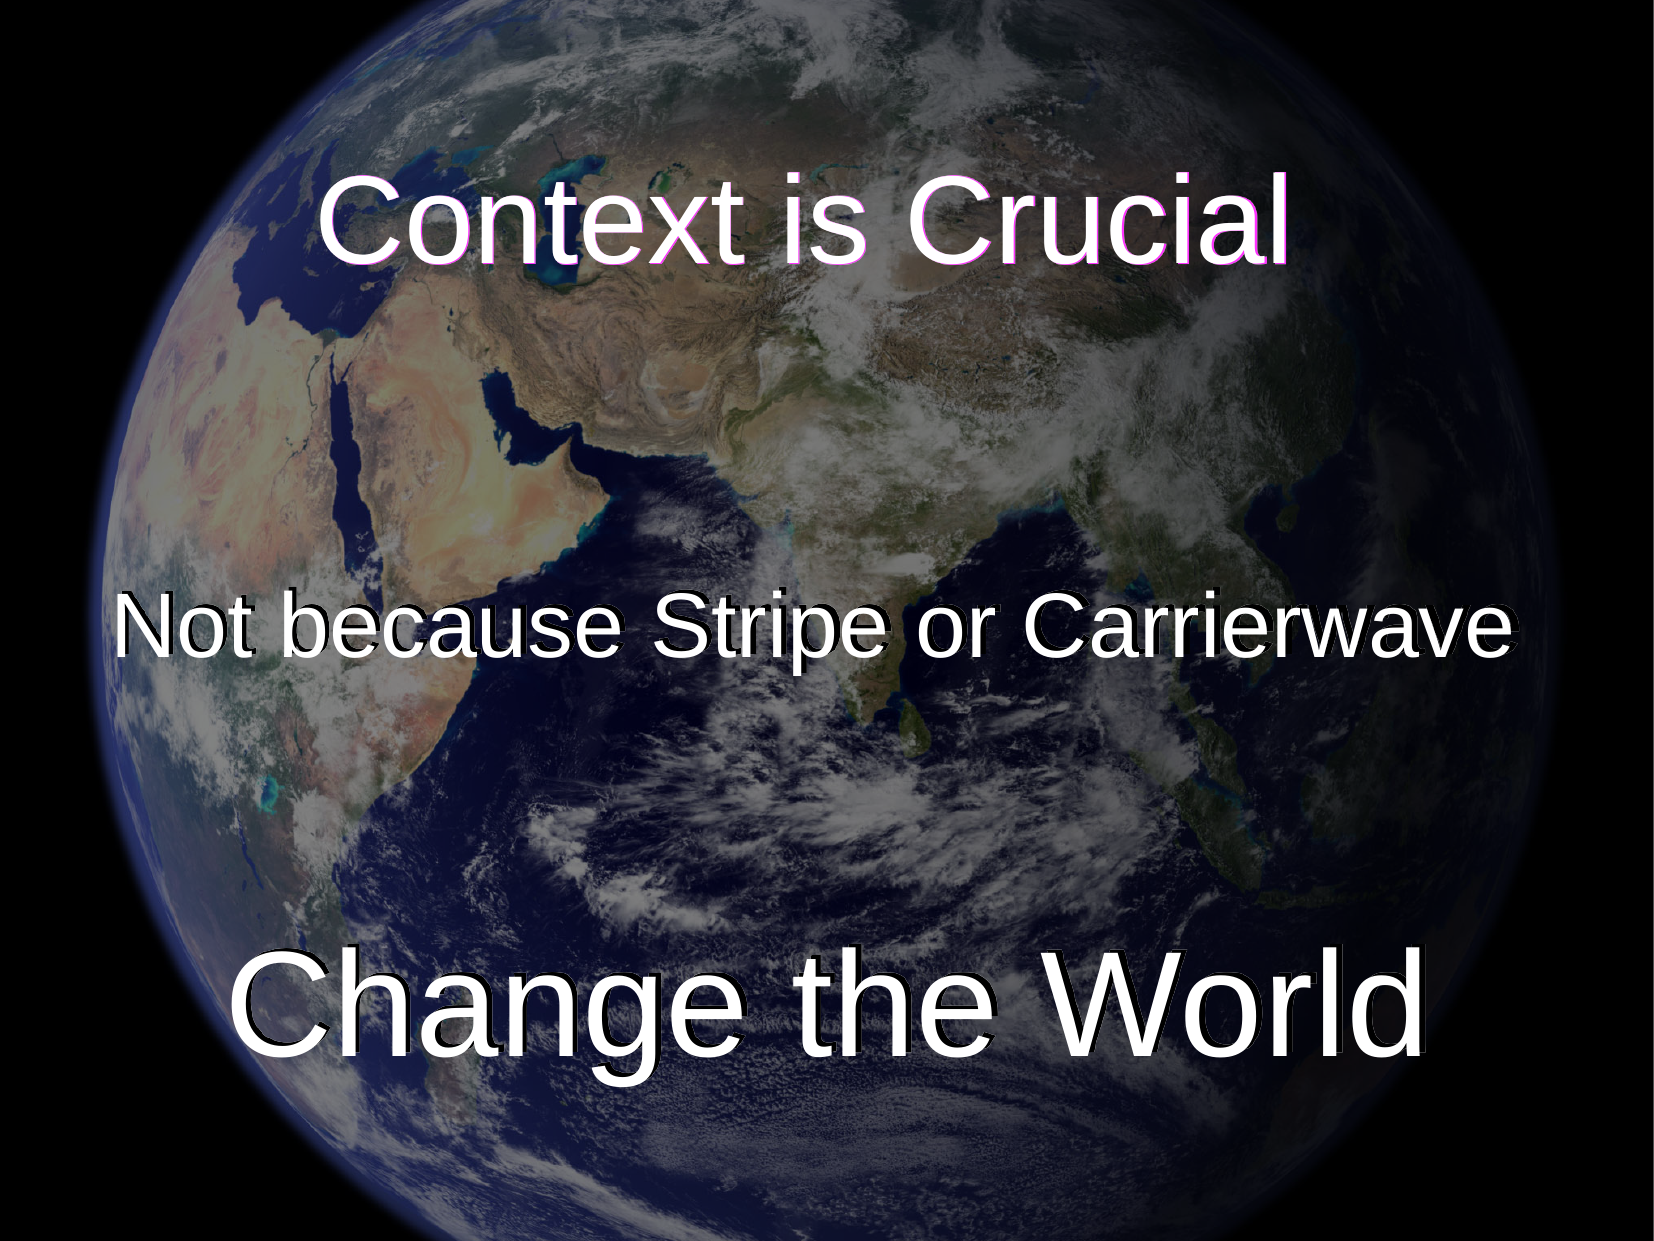

# Context is Crucial
Not because Stripe or Carrierwave
Change the World